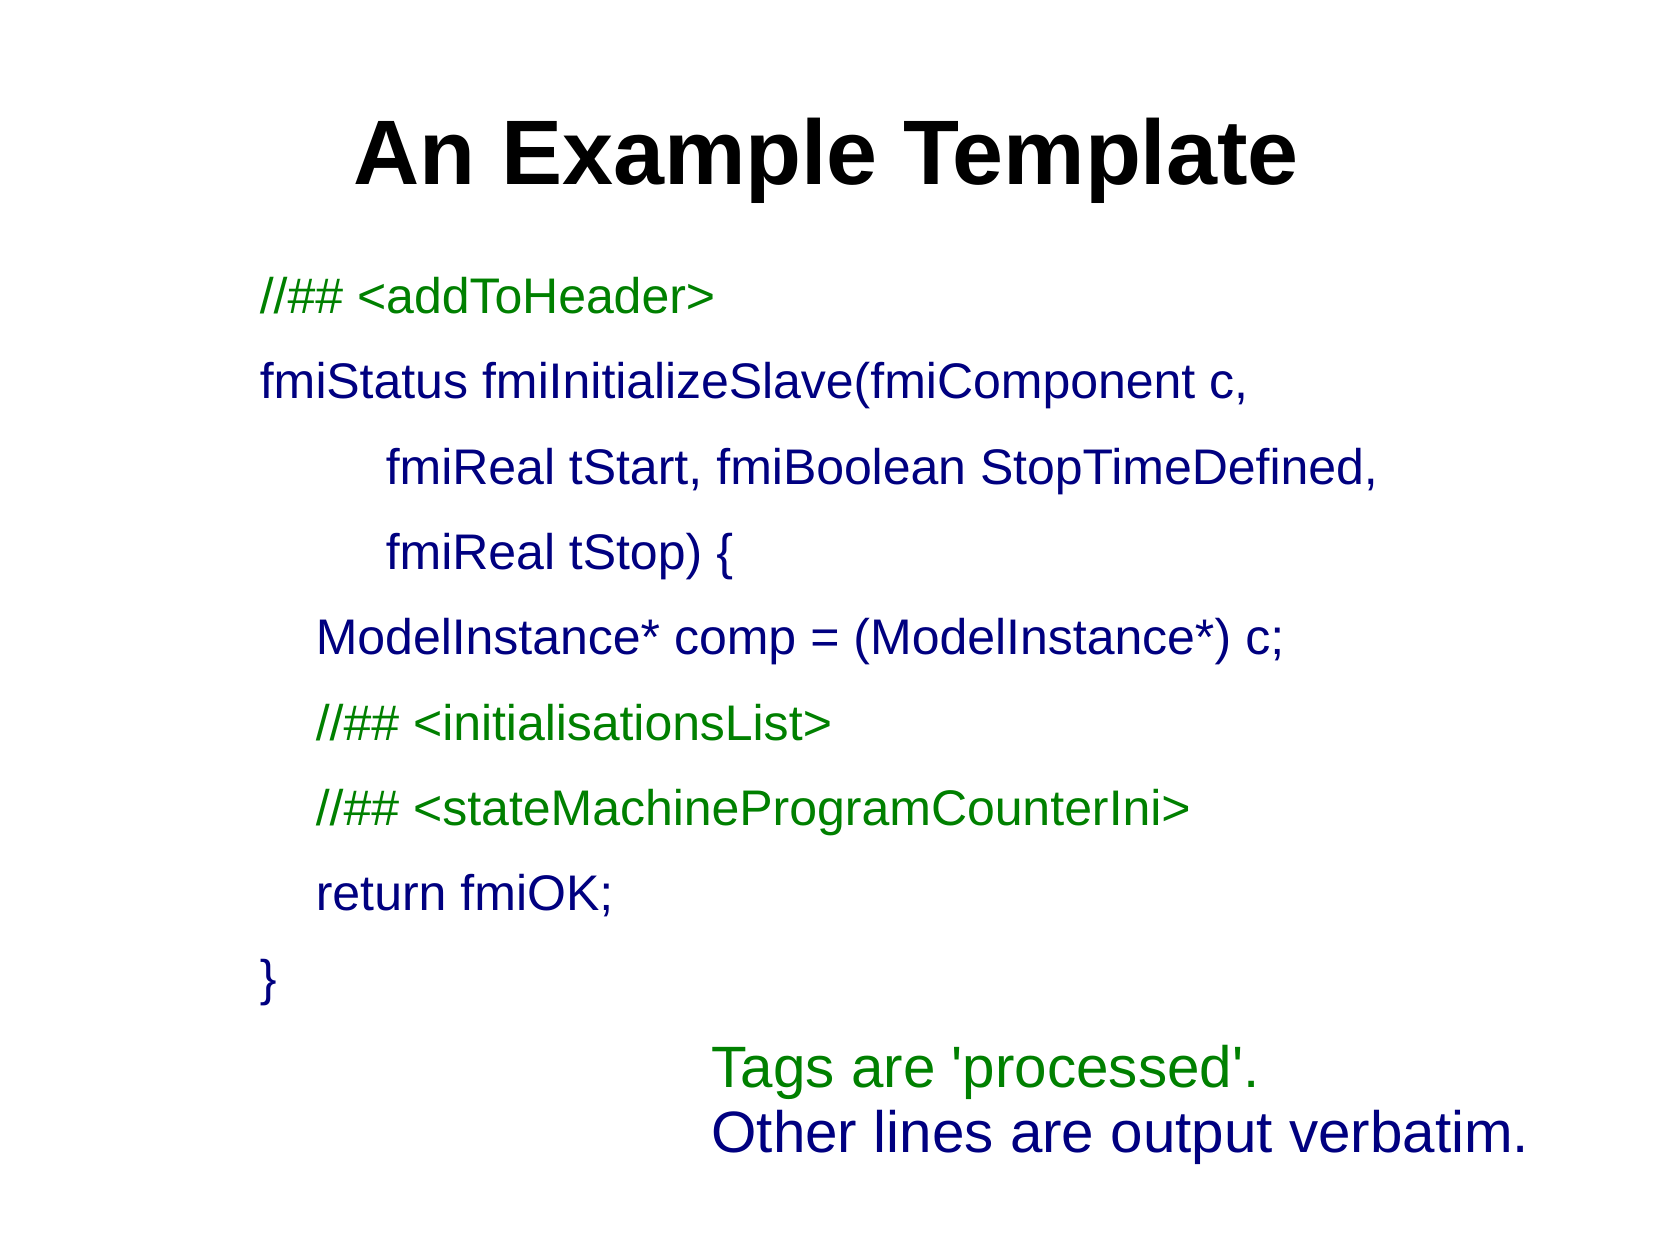

# An Example Template
//## <addToHeader>
fmiStatus fmiInitializeSlave(fmiComponent c,
 fmiReal tStart, fmiBoolean StopTimeDefined,
 fmiReal tStop) {
 ModelInstance* comp = (ModelInstance*) c;
 //## <initialisationsList>
 //## <stateMachineProgramCounterIni>
 return fmiOK;
}
Tags are 'processed'.
Other lines are output verbatim.